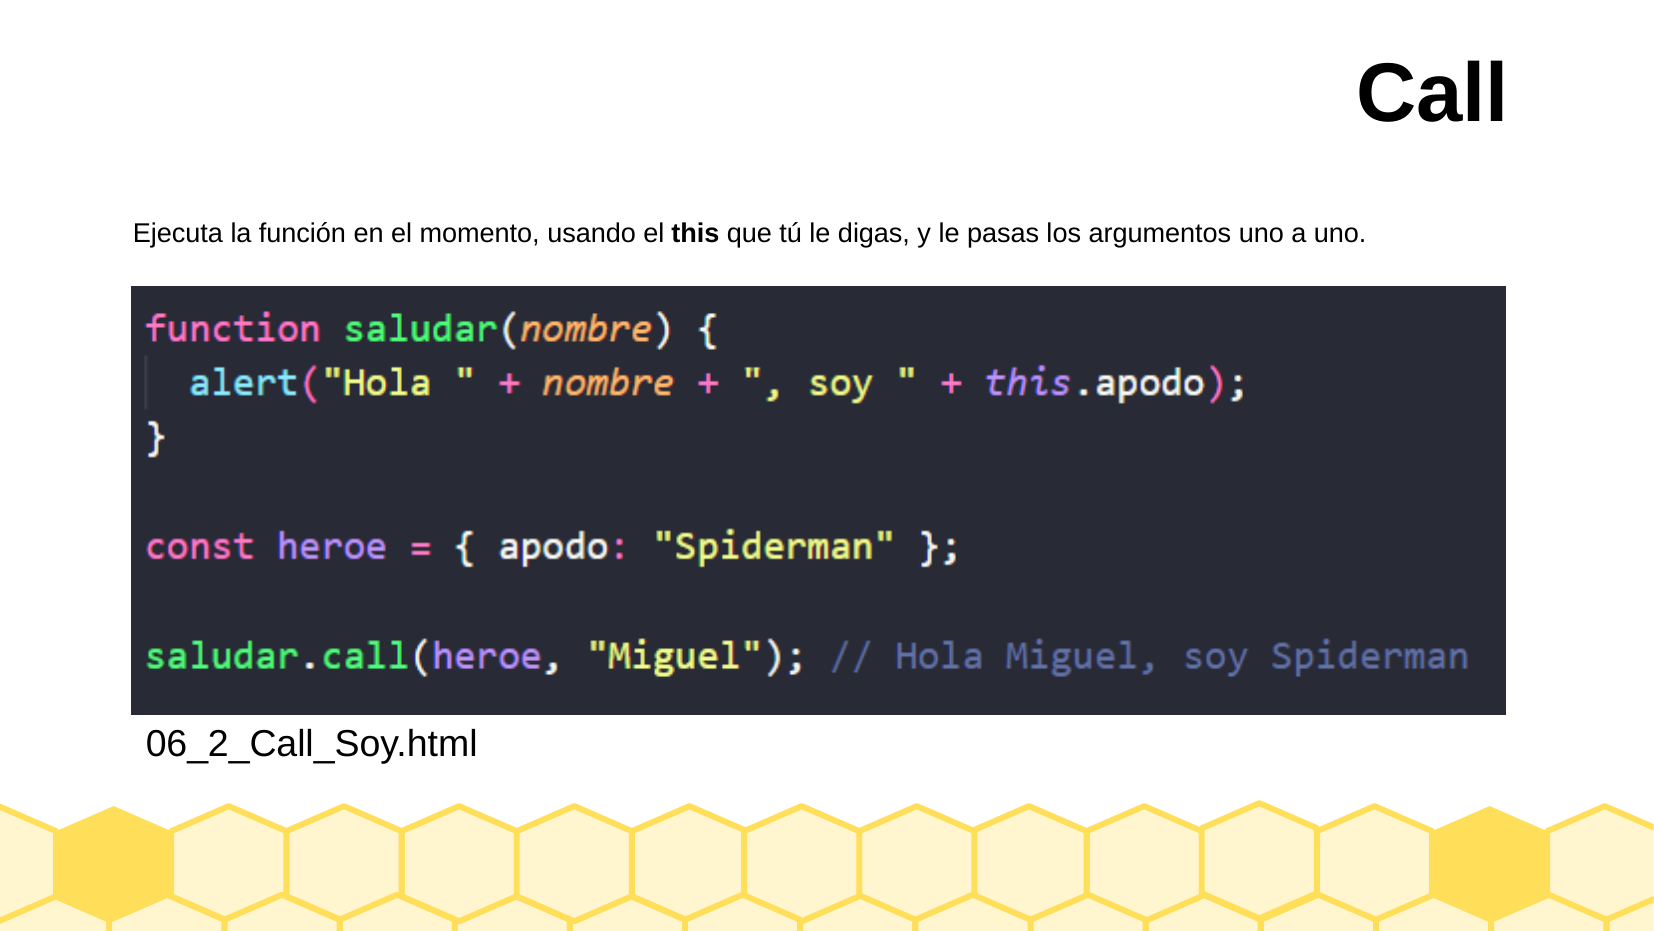

Call
Ejecuta la función en el momento, usando el this que tú le digas, y le pasas los argumentos uno a uno.
06_2_Call_Soy.html